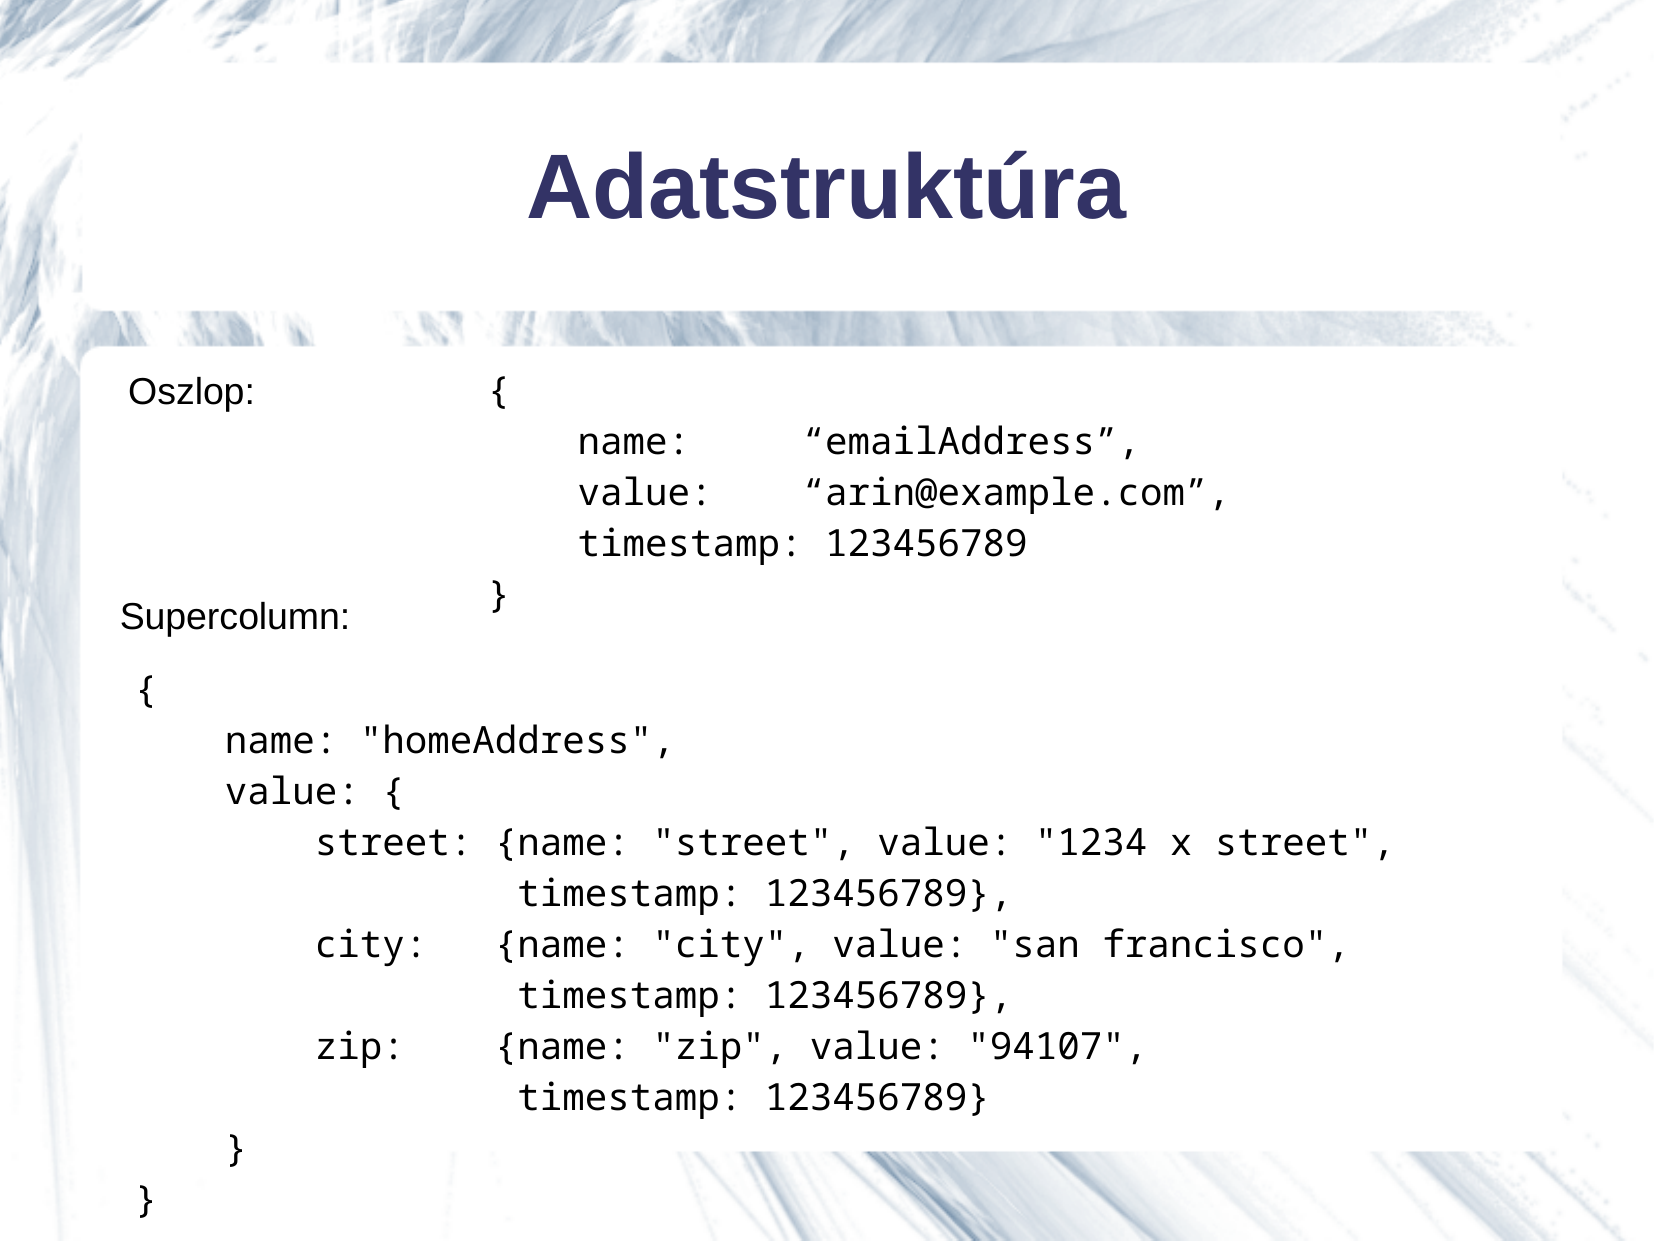

# Adatstruktúra
{
 name: “emailAddress”,
 value: “arin@example.com”,
 timestamp: 123456789
}
Oszlop:
Supercolumn:
{
 name: "homeAddress",
 value: {
 street: {name: "street", value: "1234 x street",
 timestamp: 123456789},
 city: {name: "city", value: "san francisco",
 timestamp: 123456789},
 zip: {name: "zip", value: "94107",
 timestamp: 123456789}
 }
}